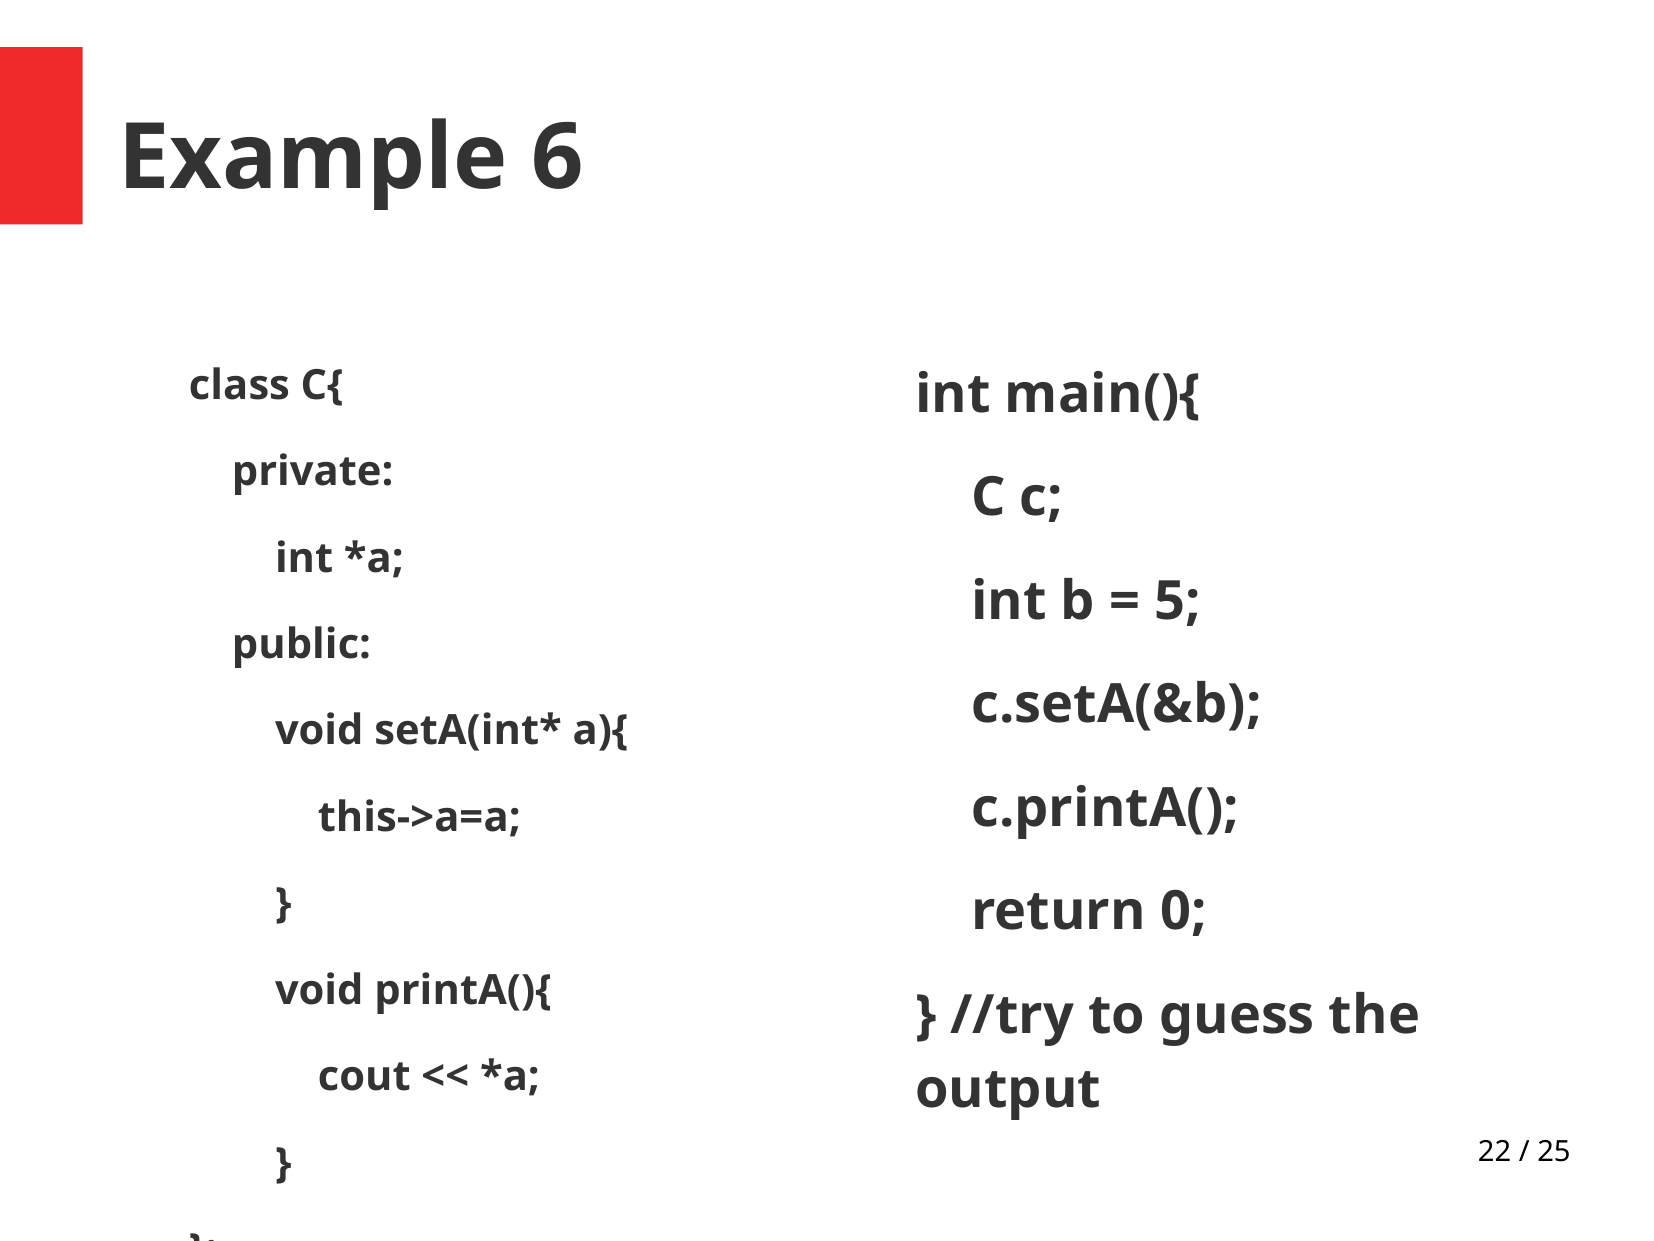

# Example 6
class C{
 private:
 int *a;
 public:
 void setA(int* a){
 this->a=a;
 }
 void printA(){
 cout << *a;
 }
};
int main(){
 C c;
 int b = 5;
 c.setA(&b);
 c.printA();
 return 0;
} //try to guess the output
22